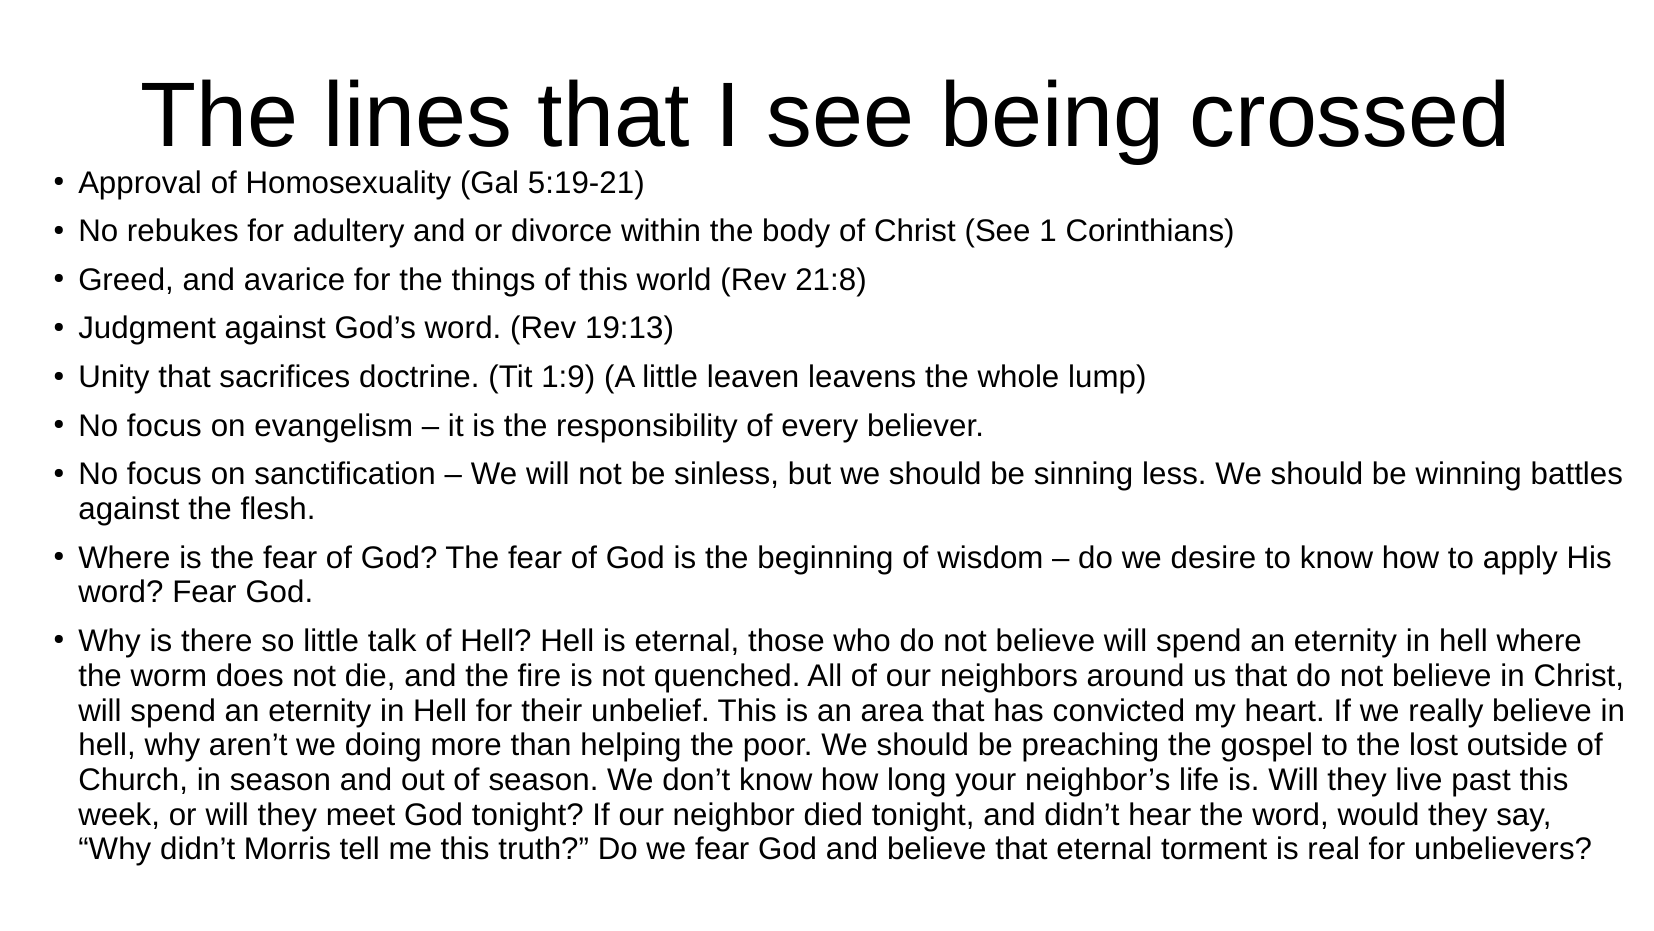

# The lines that I see being crossed
Approval of Homosexuality (Gal 5:19-21)
No rebukes for adultery and or divorce within the body of Christ (See 1 Corinthians)
Greed, and avarice for the things of this world (Rev 21:8)
Judgment against God’s word. (Rev 19:13)
Unity that sacrifices doctrine. (Tit 1:9) (A little leaven leavens the whole lump)
No focus on evangelism – it is the responsibility of every believer.
No focus on sanctification – We will not be sinless, but we should be sinning less. We should be winning battles against the flesh.
Where is the fear of God? The fear of God is the beginning of wisdom – do we desire to know how to apply His word? Fear God.
Why is there so little talk of Hell? Hell is eternal, those who do not believe will spend an eternity in hell where the worm does not die, and the fire is not quenched. All of our neighbors around us that do not believe in Christ, will spend an eternity in Hell for their unbelief. This is an area that has convicted my heart. If we really believe in hell, why aren’t we doing more than helping the poor. We should be preaching the gospel to the lost outside of Church, in season and out of season. We don’t know how long your neighbor’s life is. Will they live past this week, or will they meet God tonight? If our neighbor died tonight, and didn’t hear the word, would they say, “Why didn’t Morris tell me this truth?” Do we fear God and believe that eternal torment is real for unbelievers?